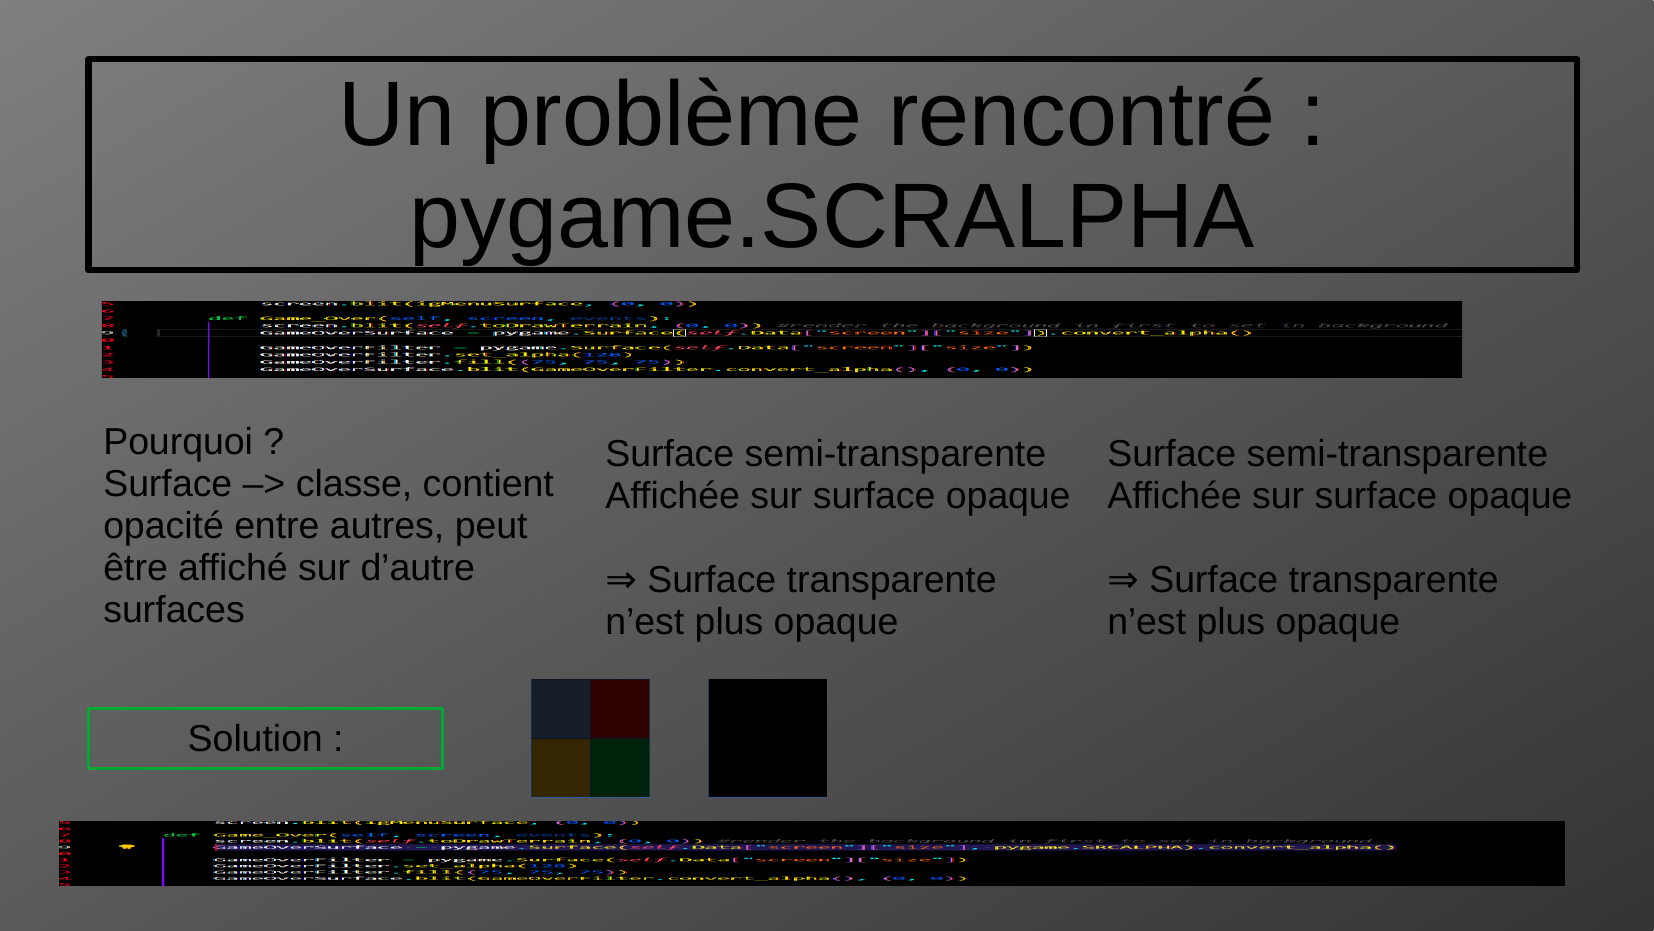

# Un problème rencontré : pygame.SCRALPHA
Pourquoi ?
Surface –> classe, contient opacité entre autres, peut être affiché sur d’autre surfaces
Surface semi-transparente
Affichée sur surface opaque
⇒ Surface transparente n’est plus opaque
Surface semi-transparente
Affichée sur surface opaque
⇒ Surface transparente n’est plus opaque
Solution :